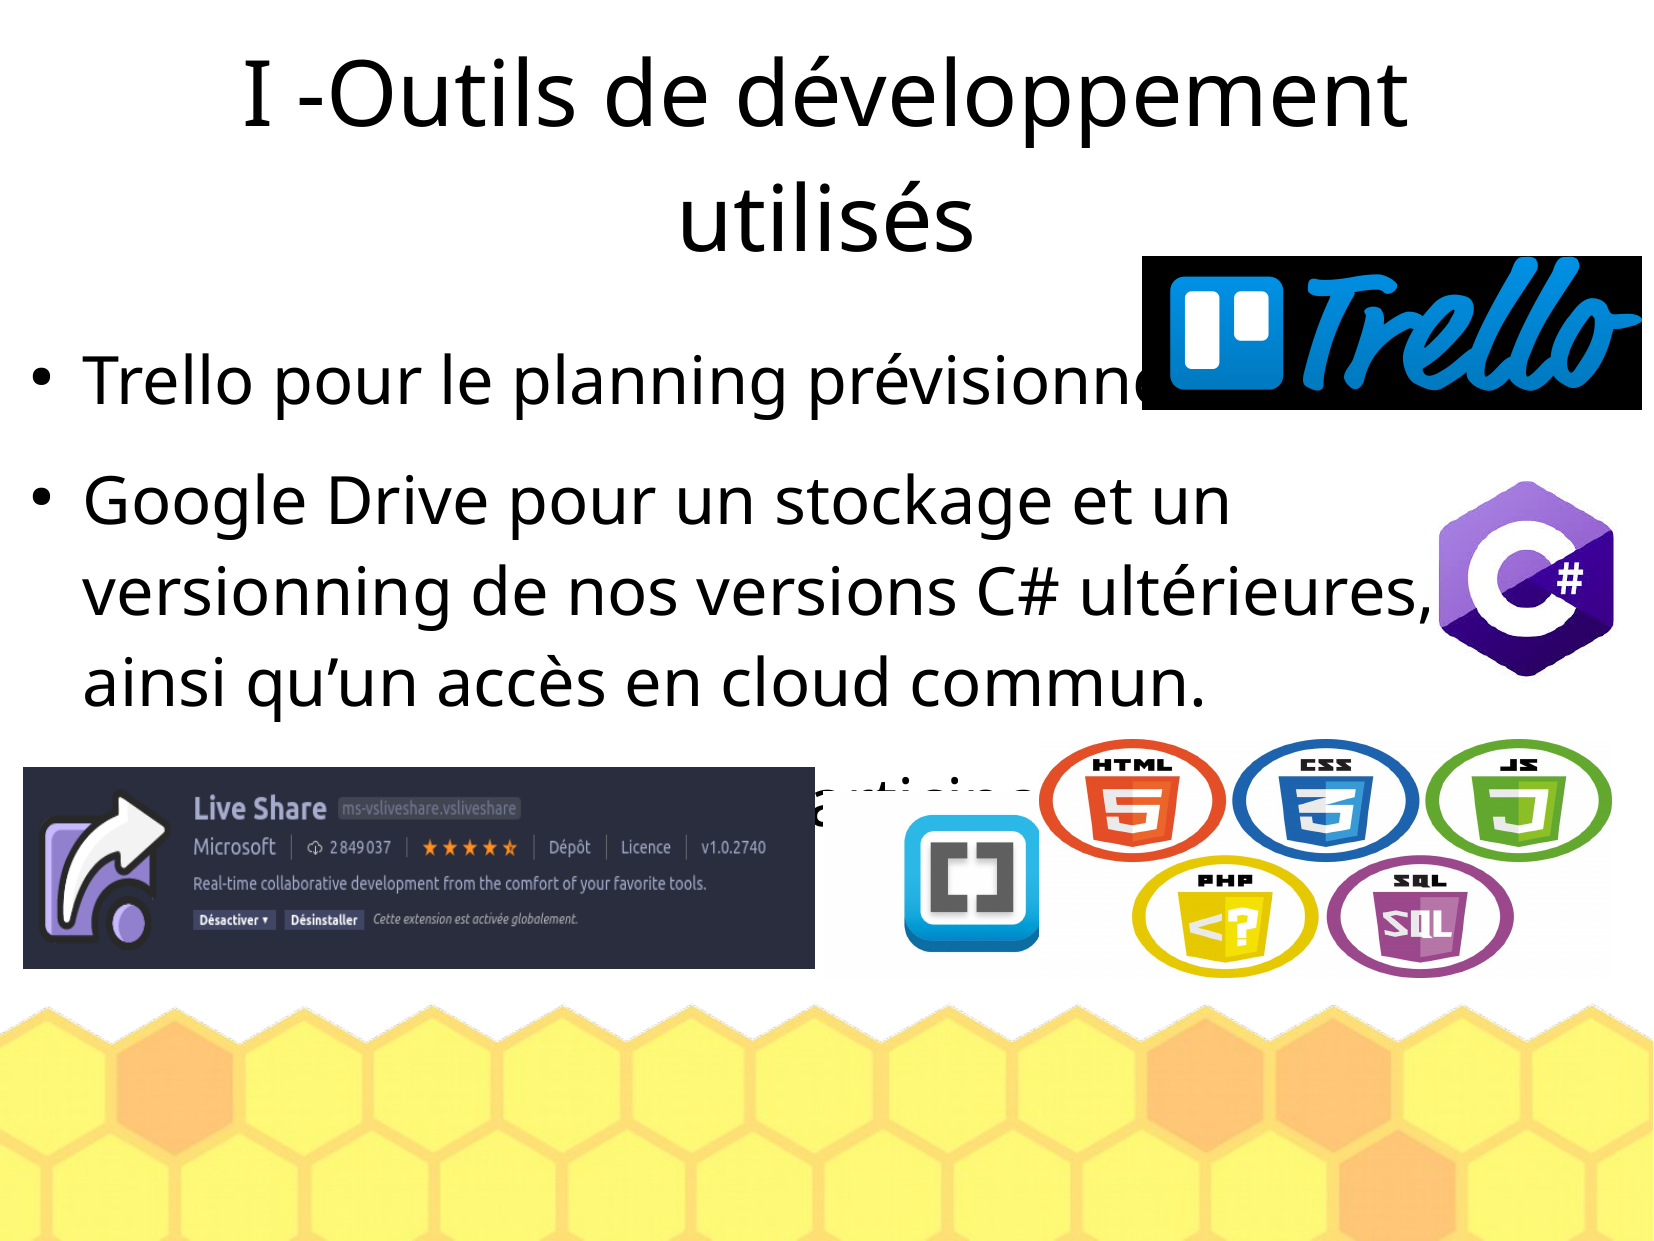

# I -Outils de développement utilisés
Trello pour le planning prévisionnel
Google Drive pour un stockage et un versionning de nos versions C# ultérieures, ainsi qu’un accès en cloud commun.
Liveshare pour un C# participatif.